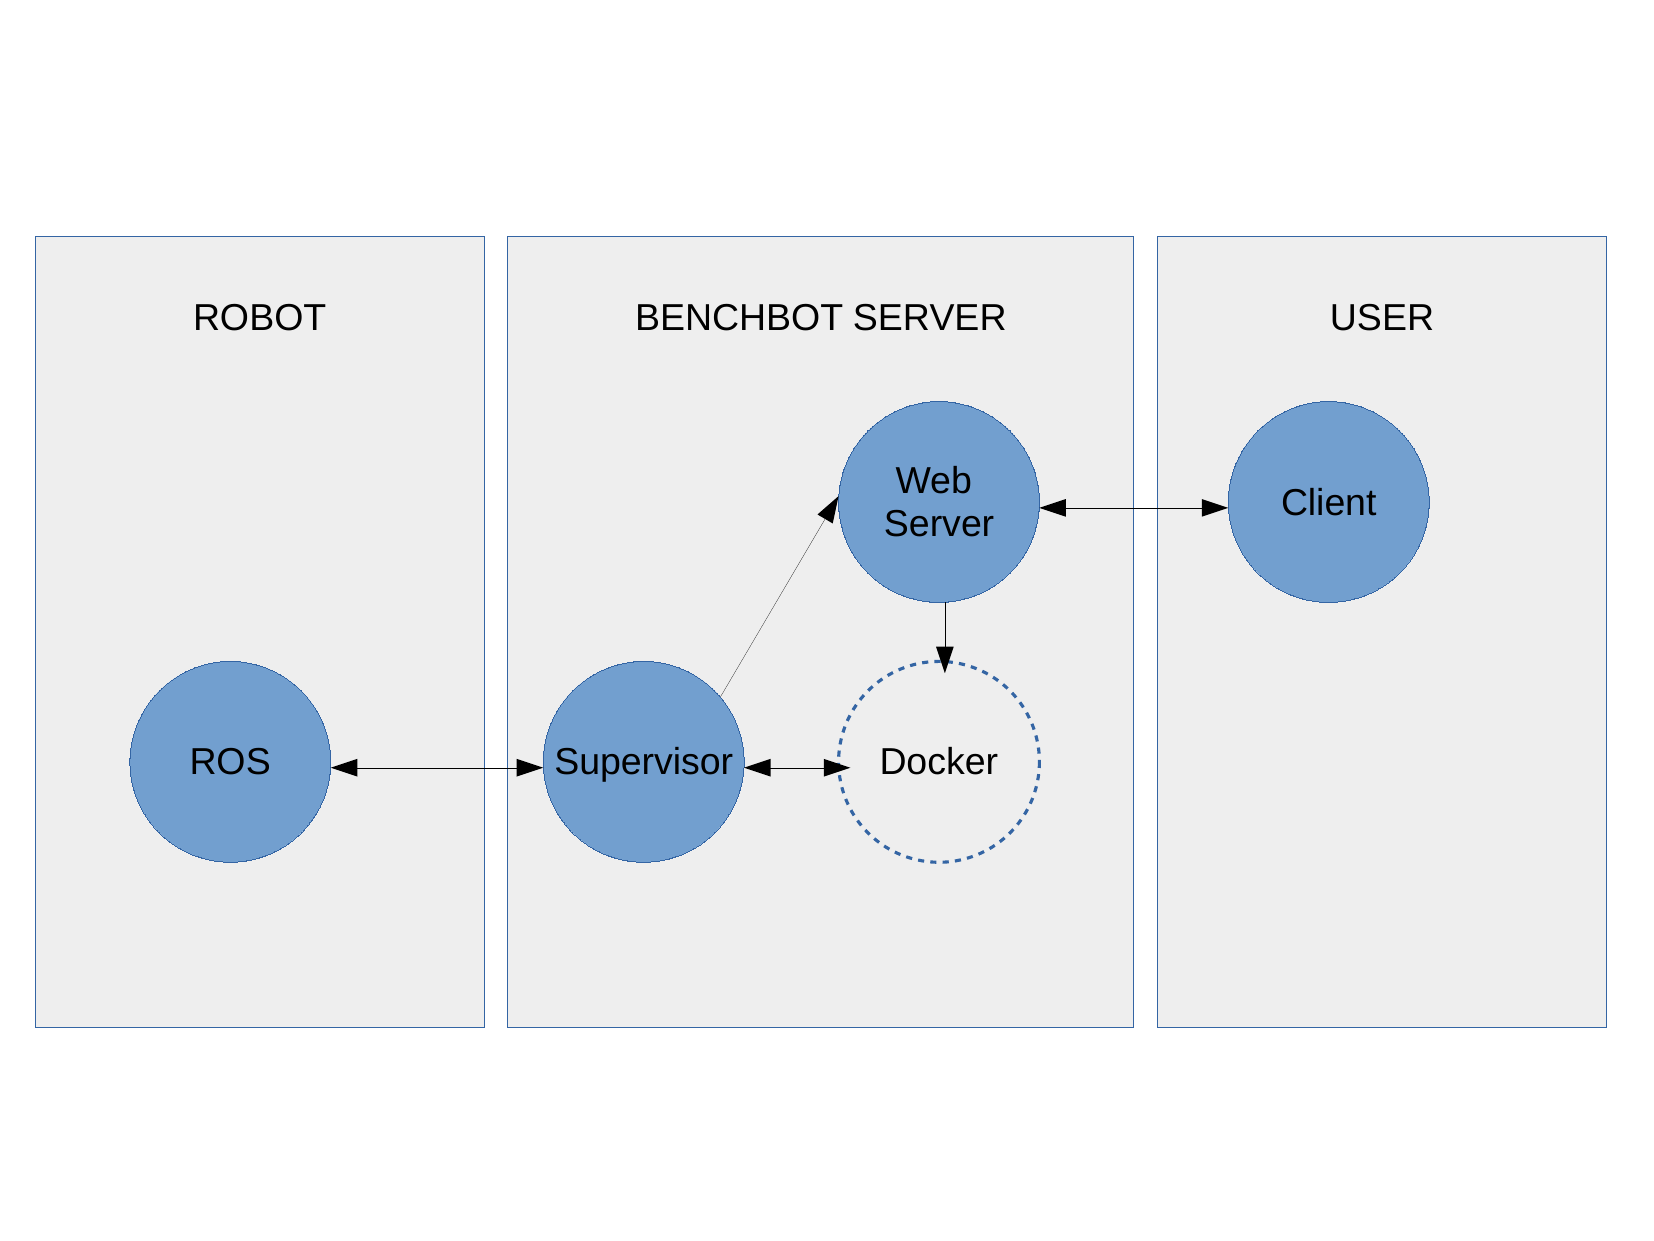

ROBOT
BENCHBOT SERVER
USER
Web
Server
Client
ROS
Supervisor
Docker